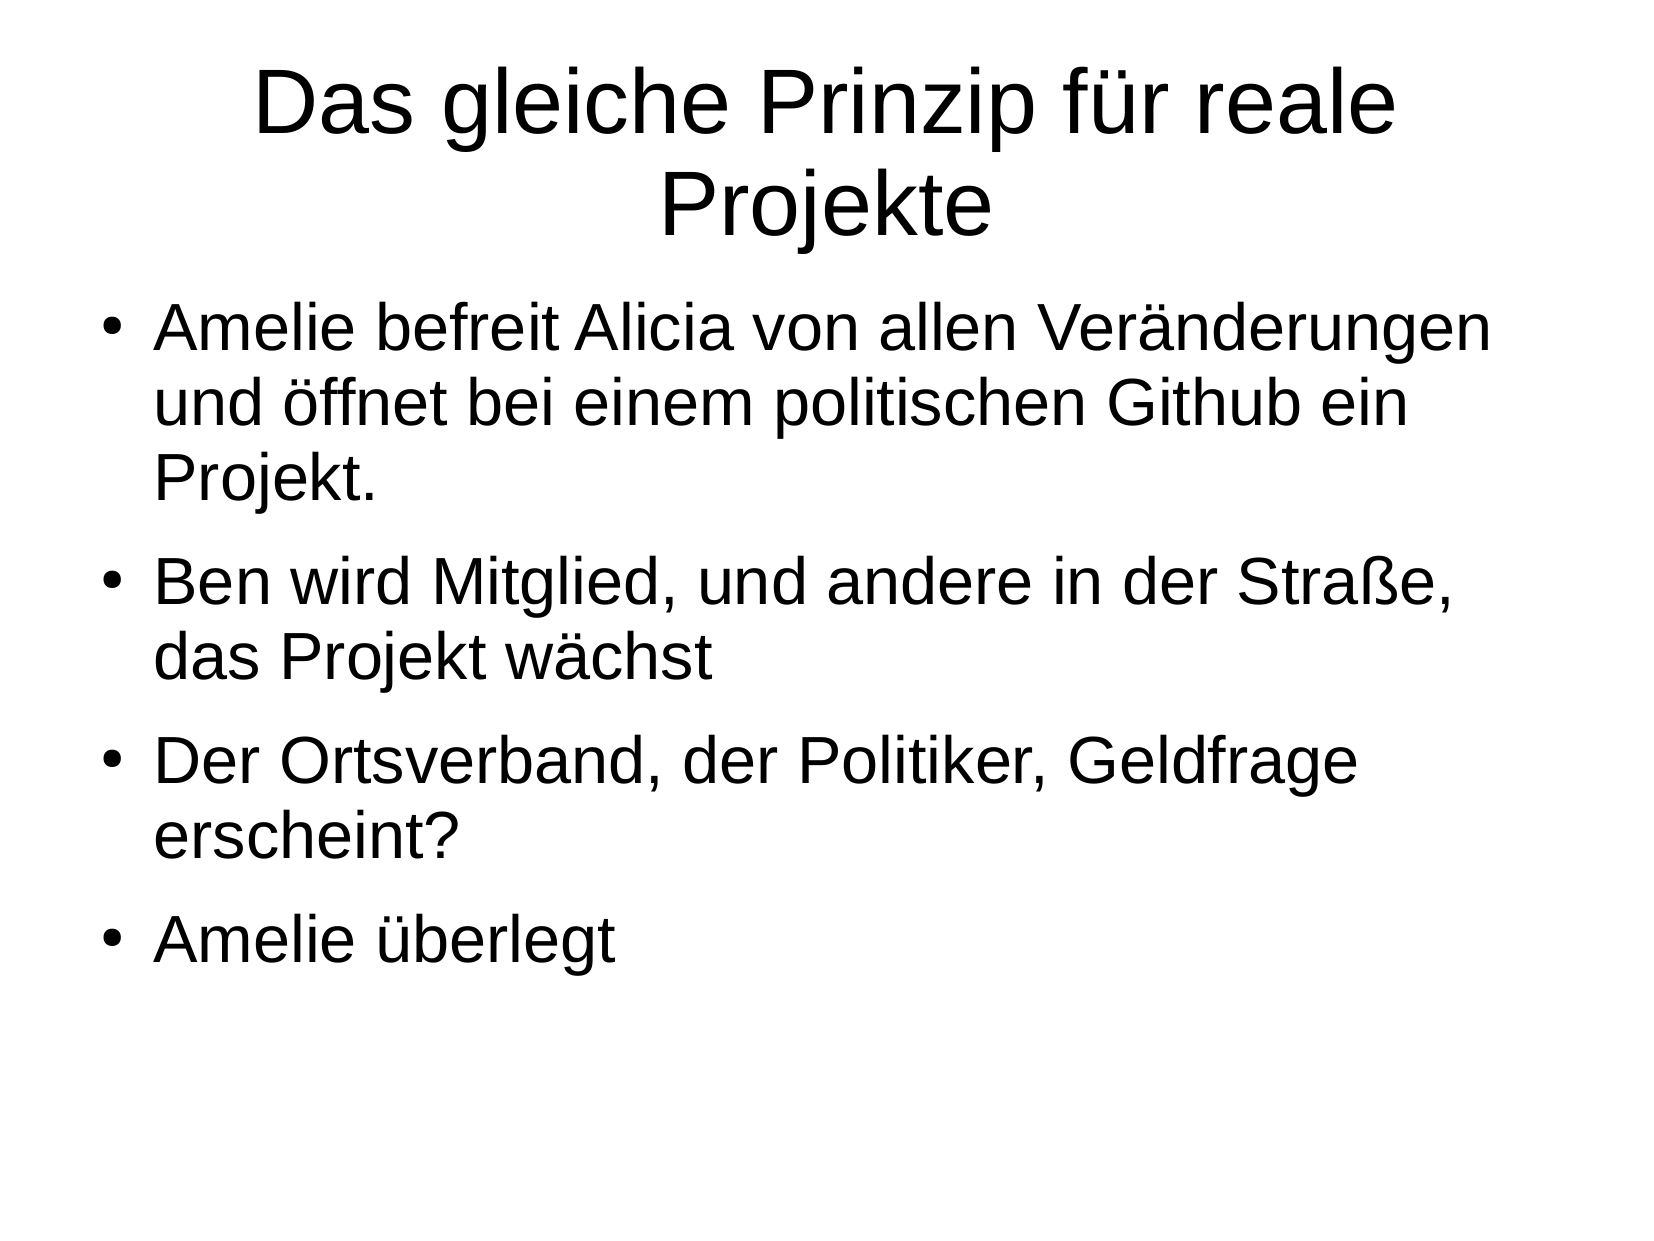

# Das gleiche Prinzip für reale Projekte
Amelie befreit Alicia von allen Veränderungen und öffnet bei einem politischen Github ein Projekt.
Ben wird Mitglied, und andere in der Straße, das Projekt wächst
Der Ortsverband, der Politiker, Geldfrage erscheint?
Amelie überlegt